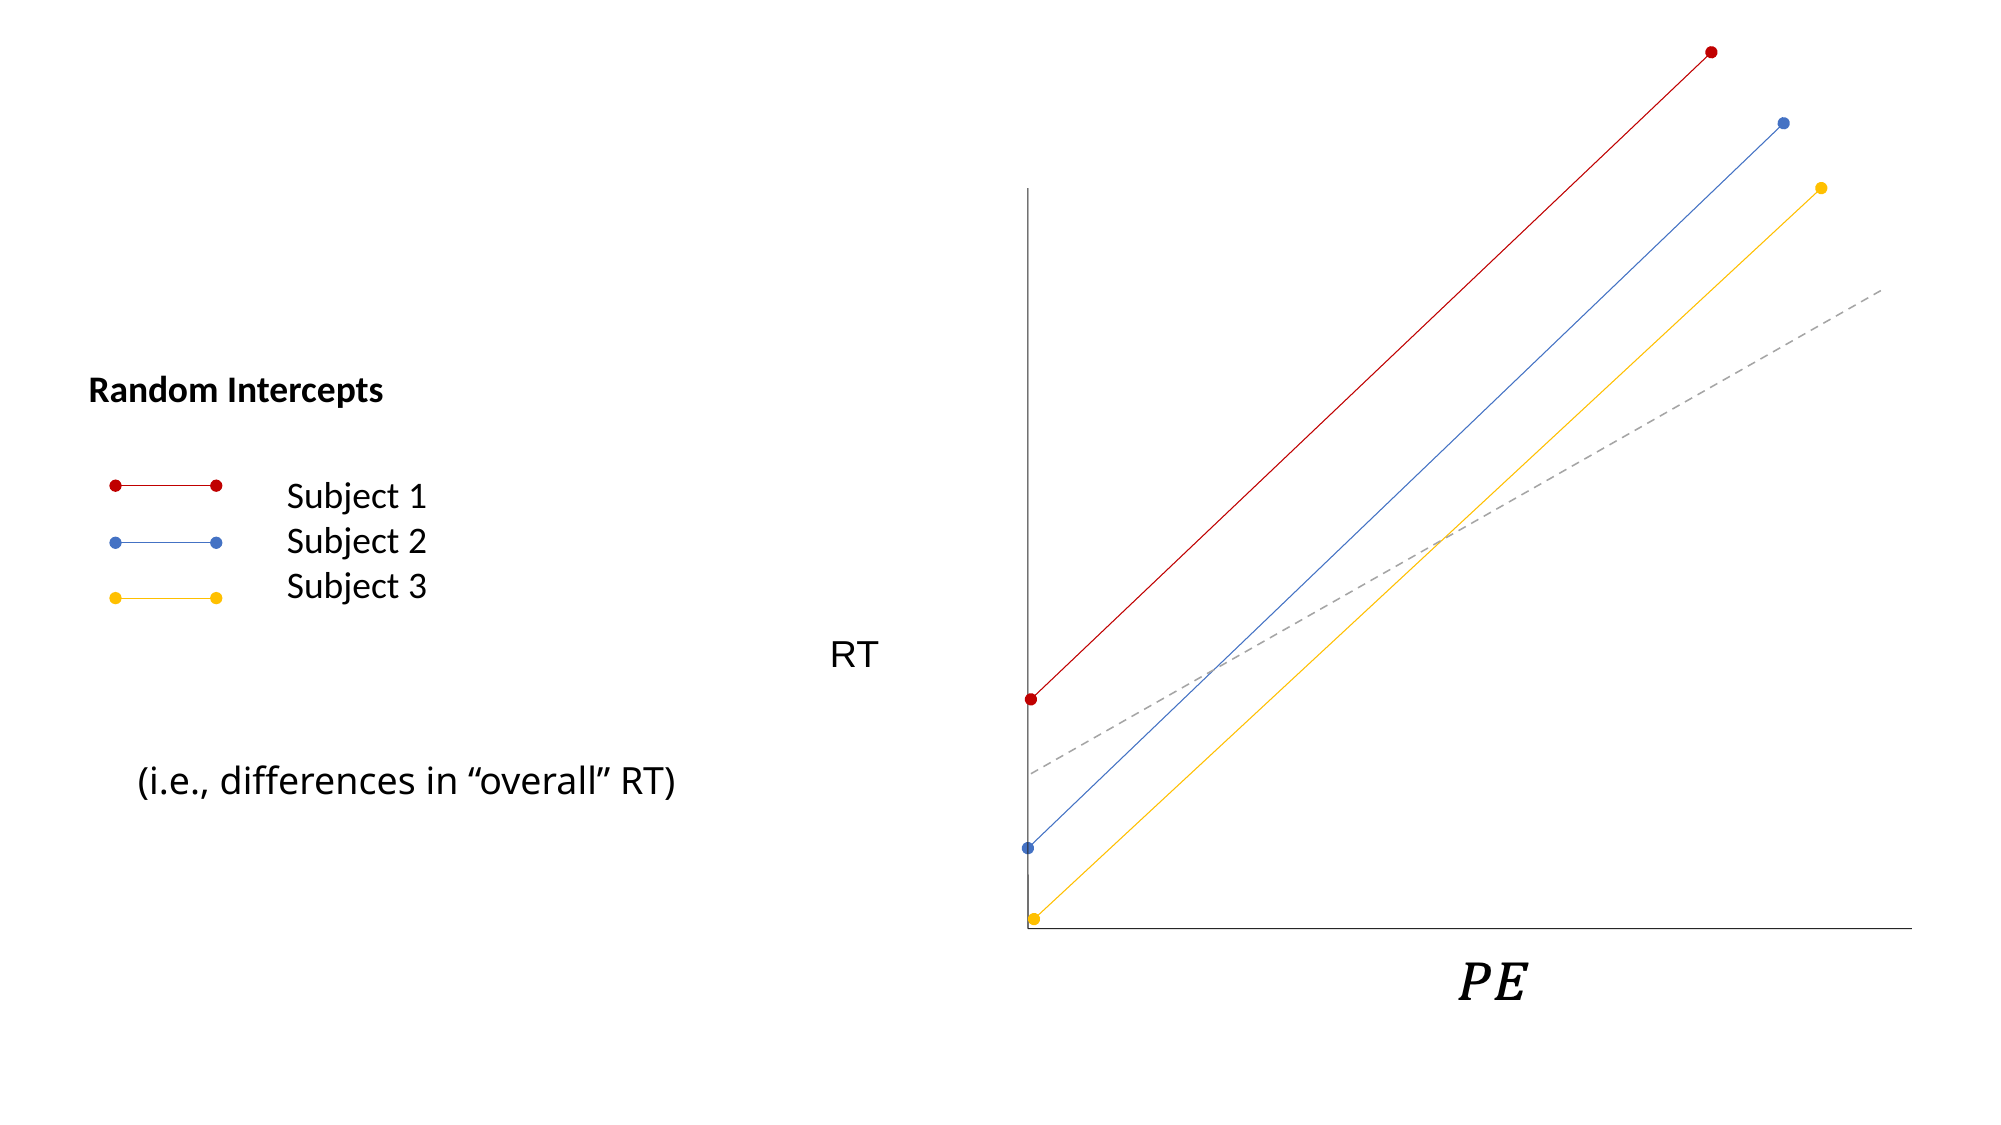

Random Intercepts
Subject 1
Subject 2
Subject 3
RT
(i.e., differences in “overall” RT)